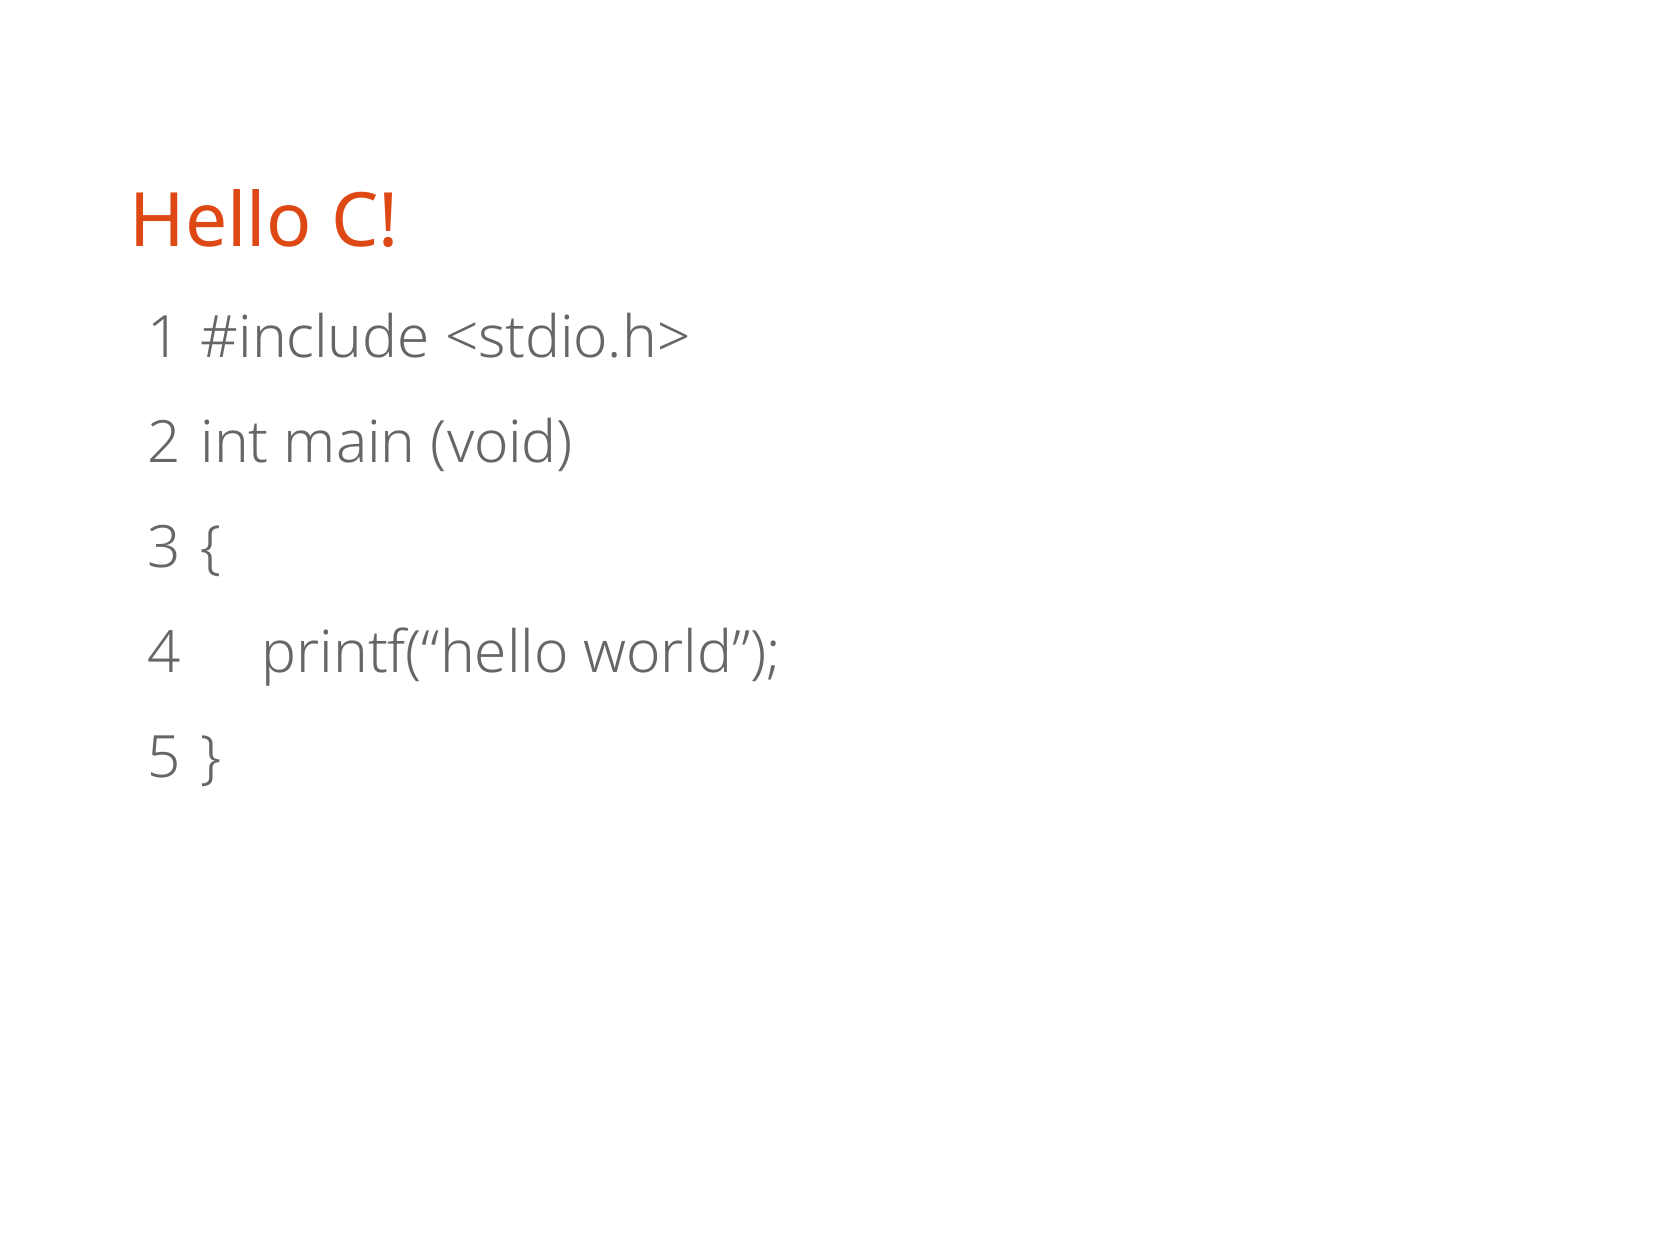

# Hello C!
#include <stdio.h>
int main (void)
{
 printf(“hello world”);
}